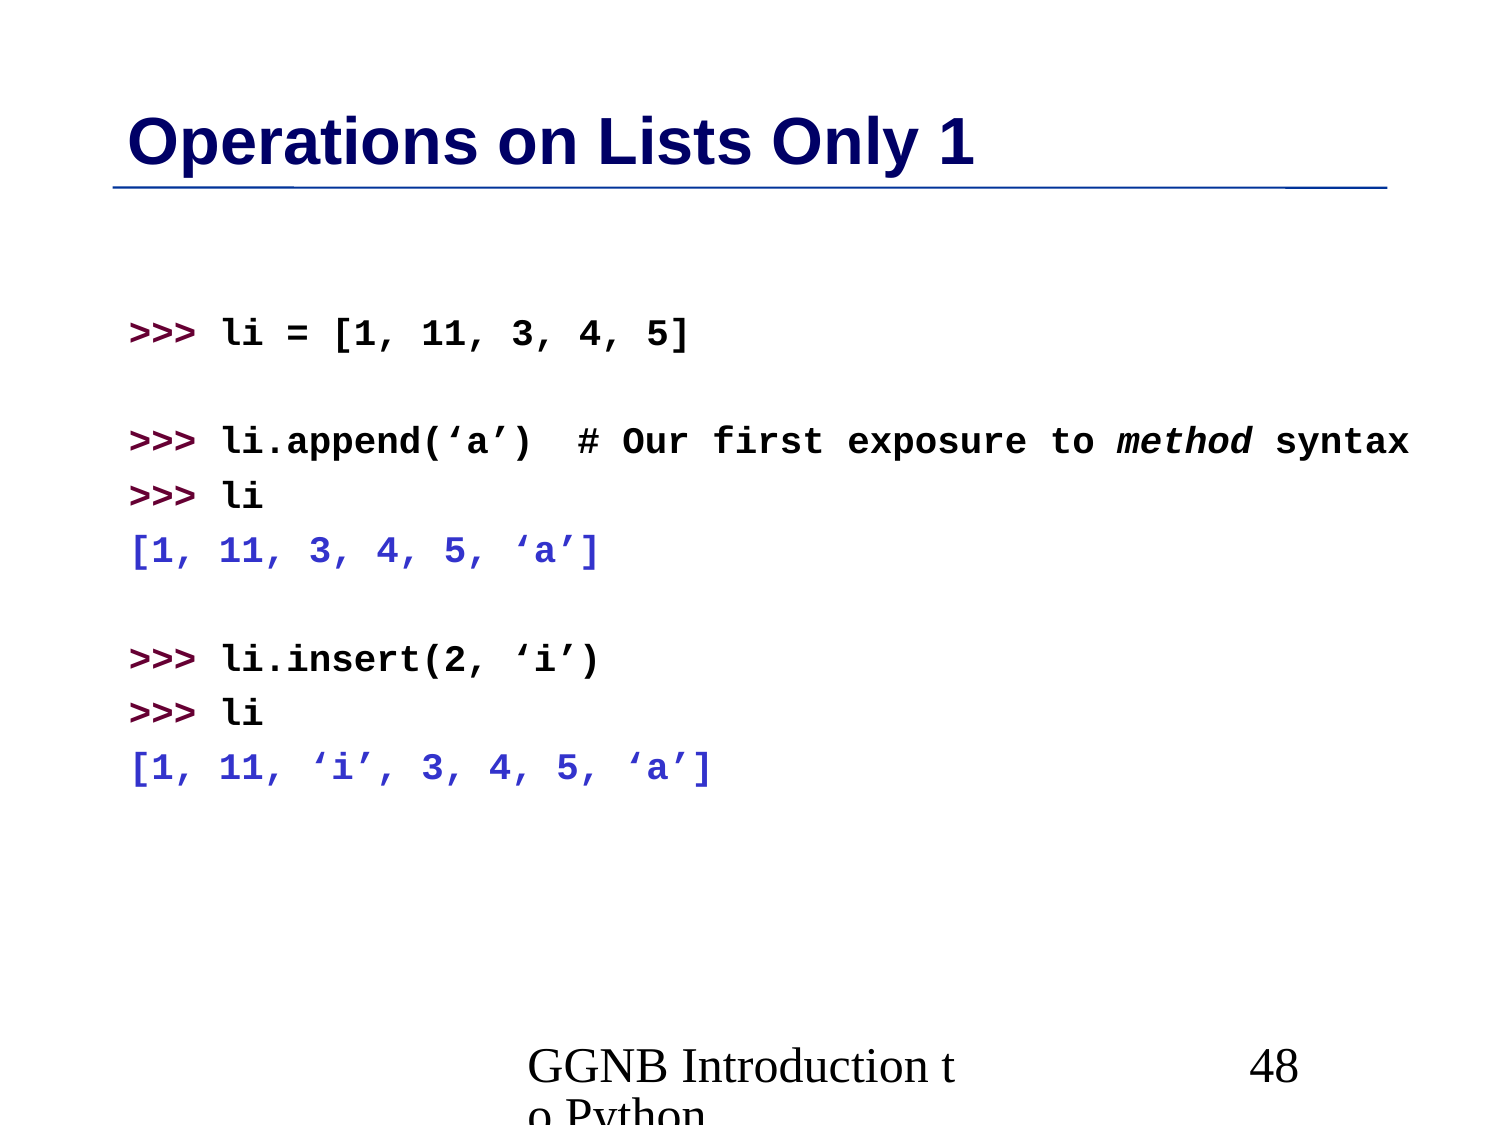

# Operations on Lists Only 1
>>> li = [1, 11, 3, 4, 5]
>>> li.append(‘a’)	# Our first exposure to method syntax
>>> li
[1, 11, 3, 4, 5, ‘a’]
>>> li.insert(2, ‘i’)
>>> li
[1, 11, ‘i’, 3, 4, 5, ‘a’]
48
GGNB Introduction to Python